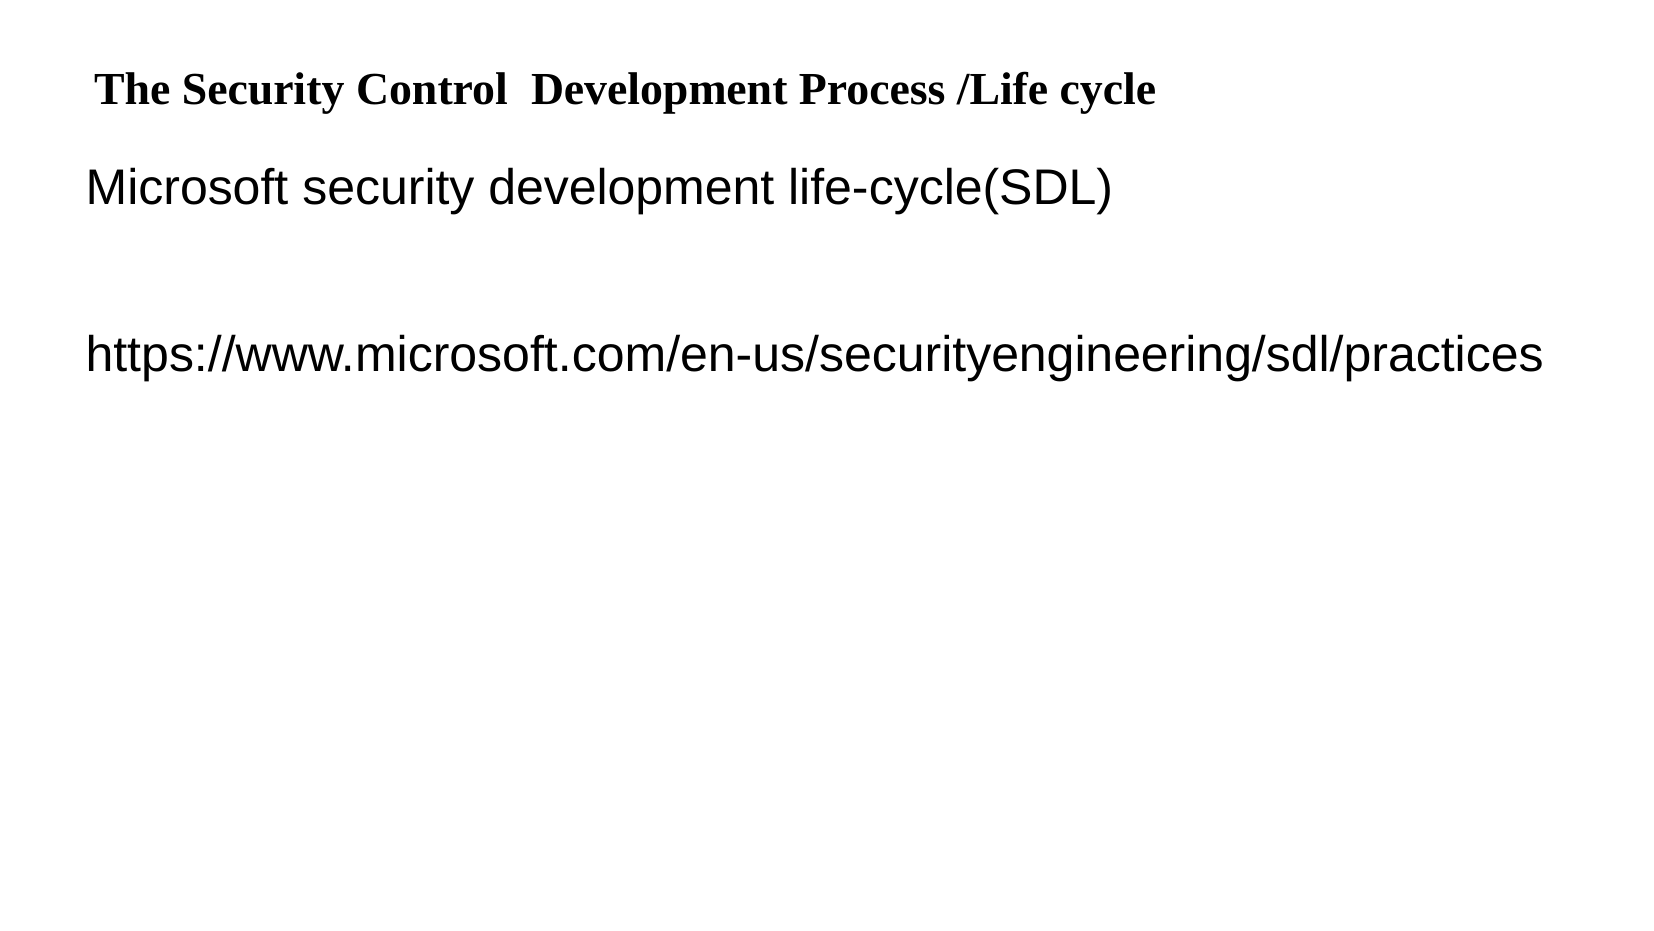

# The Security Control Development Process /Life cycle
Microsoft security development life-cycle(SDL)
https://www.microsoft.com/en-us/securityengineering/sdl/practices